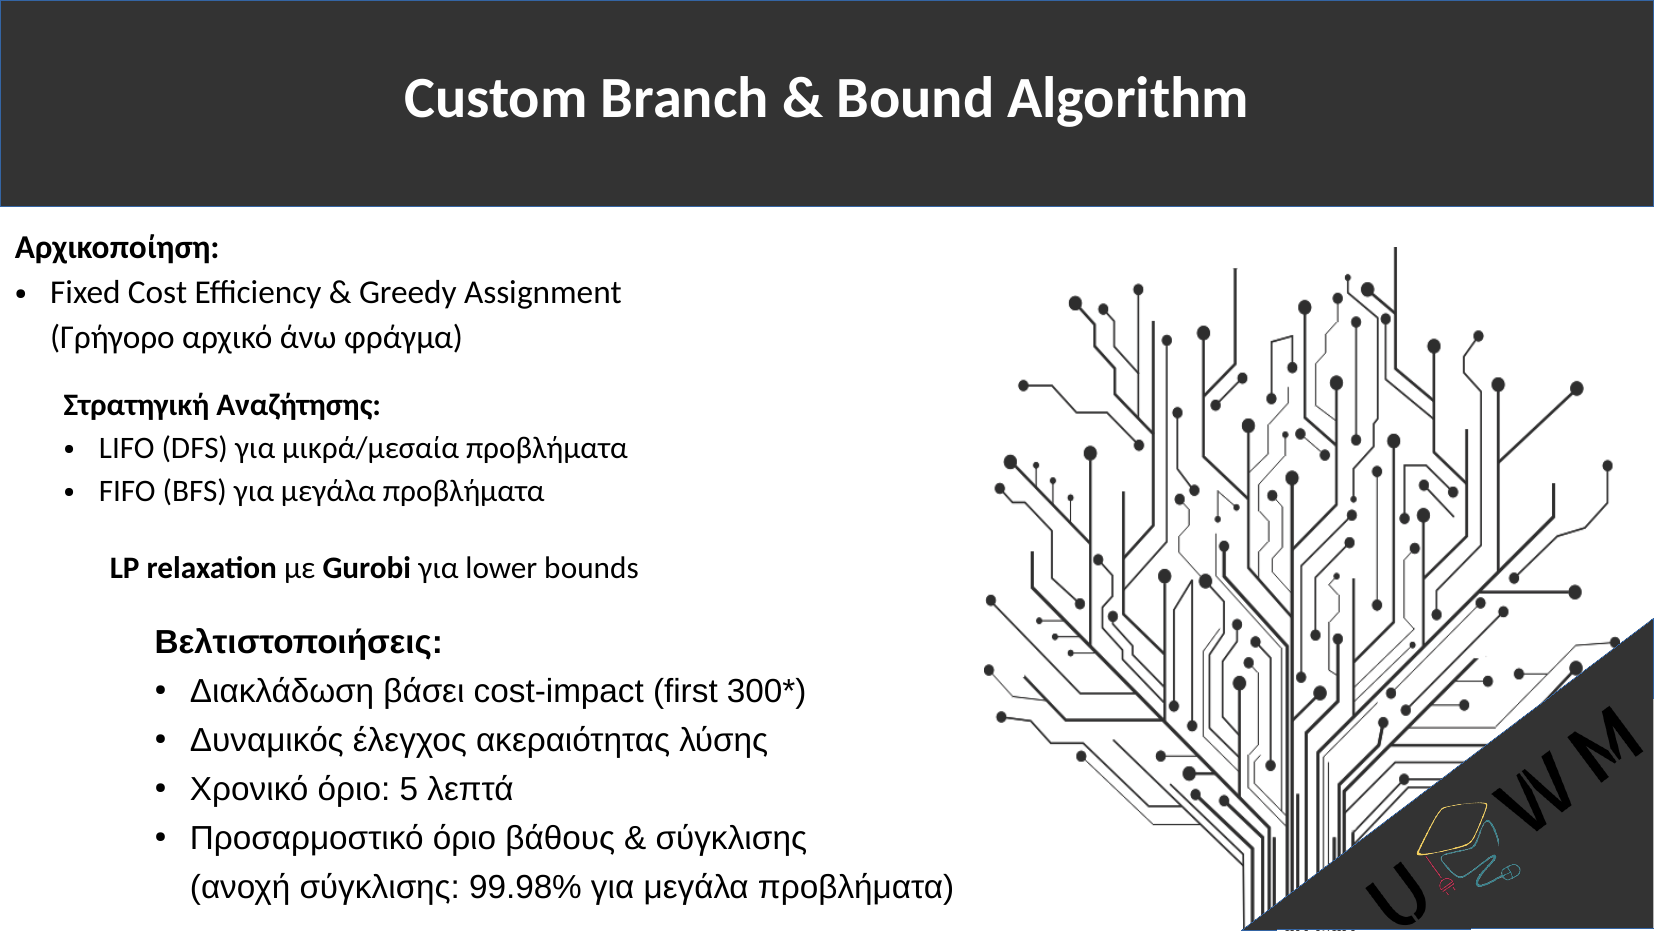

Custom Branch & Bound Algorithm
# 3
Αρχικοποίηση:
Fixed Cost Efficiency & Greedy Assignment
(Γρήγορο αρχικό άνω φράγμα)
Στρατηγική Αναζήτησης:
LIFO (DFS) για μικρά/μεσαία προβλήματα
FIFO (BFS) για μεγάλα προβλήματα
LP relaxation με Gurobi για lower bounds
Βελτιστοποιήσεις:
Διακλάδωση βάσει cost-impact (first 300*)
Δυναμικός έλεγχος ακεραιότητας λύσης
Χρονικό όριο: 5 λεπτά
Προσαρμοστικό όριο βάθους & σύγκλισης
(ανοχή σύγκλισης: 99.98% για μεγάλα προβλήματα)